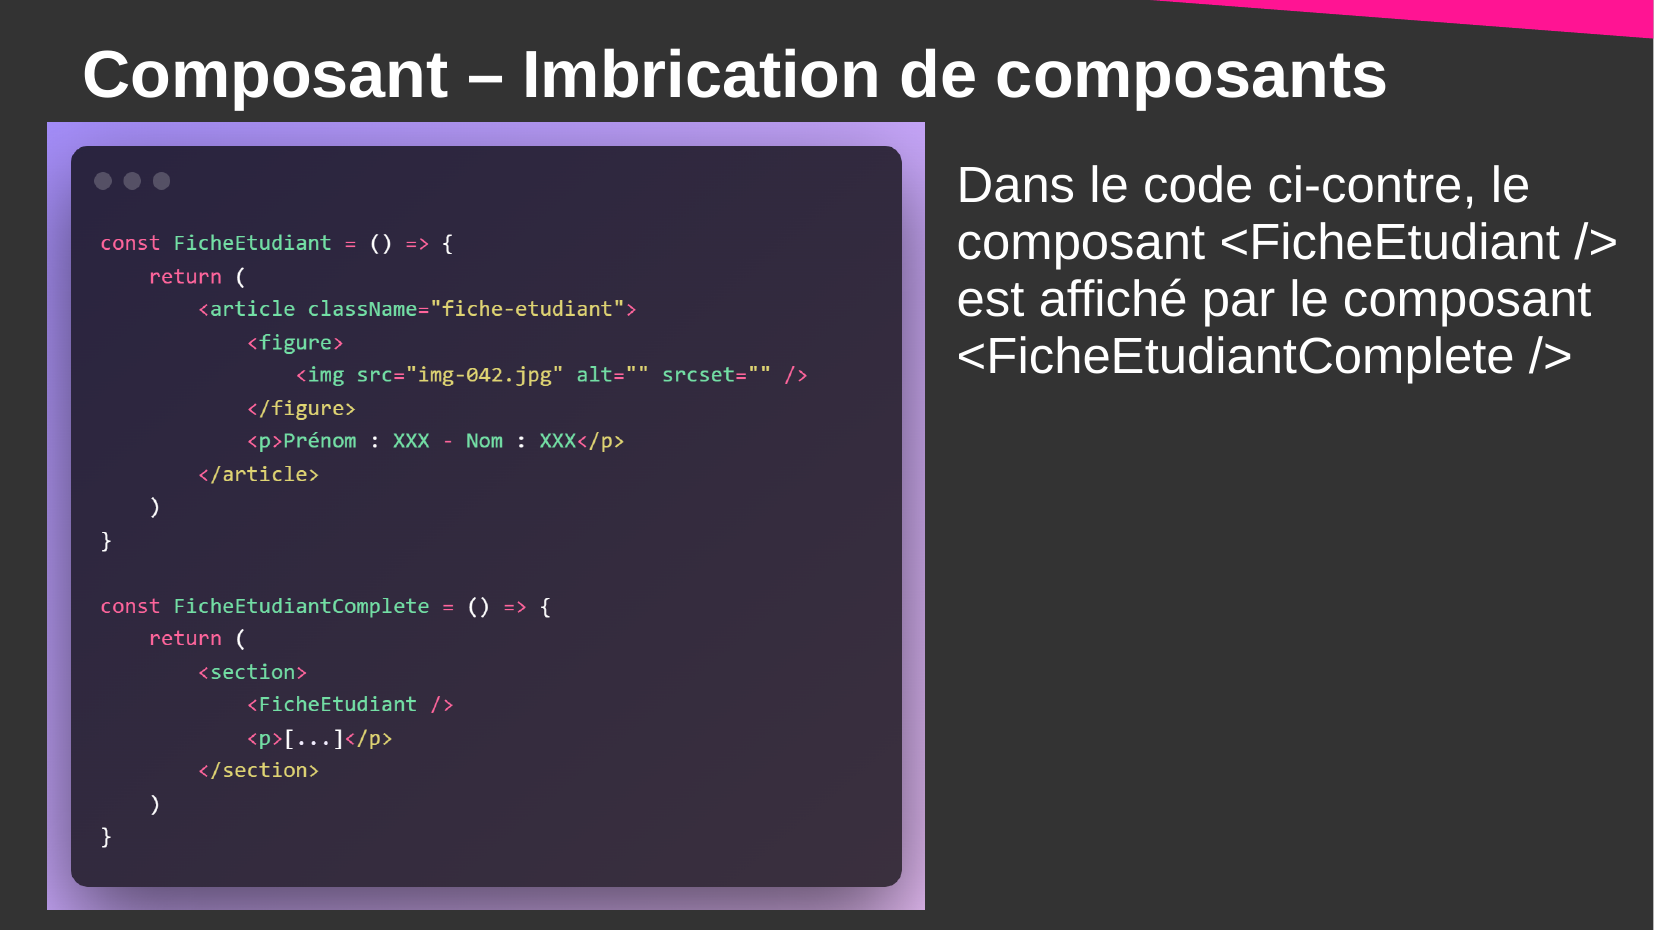

# Composant – Imbrication de composants
Dans le code ci-contre, le composant <FicheEtudiant /> est affiché par le composant <FicheEtudiantComplete />